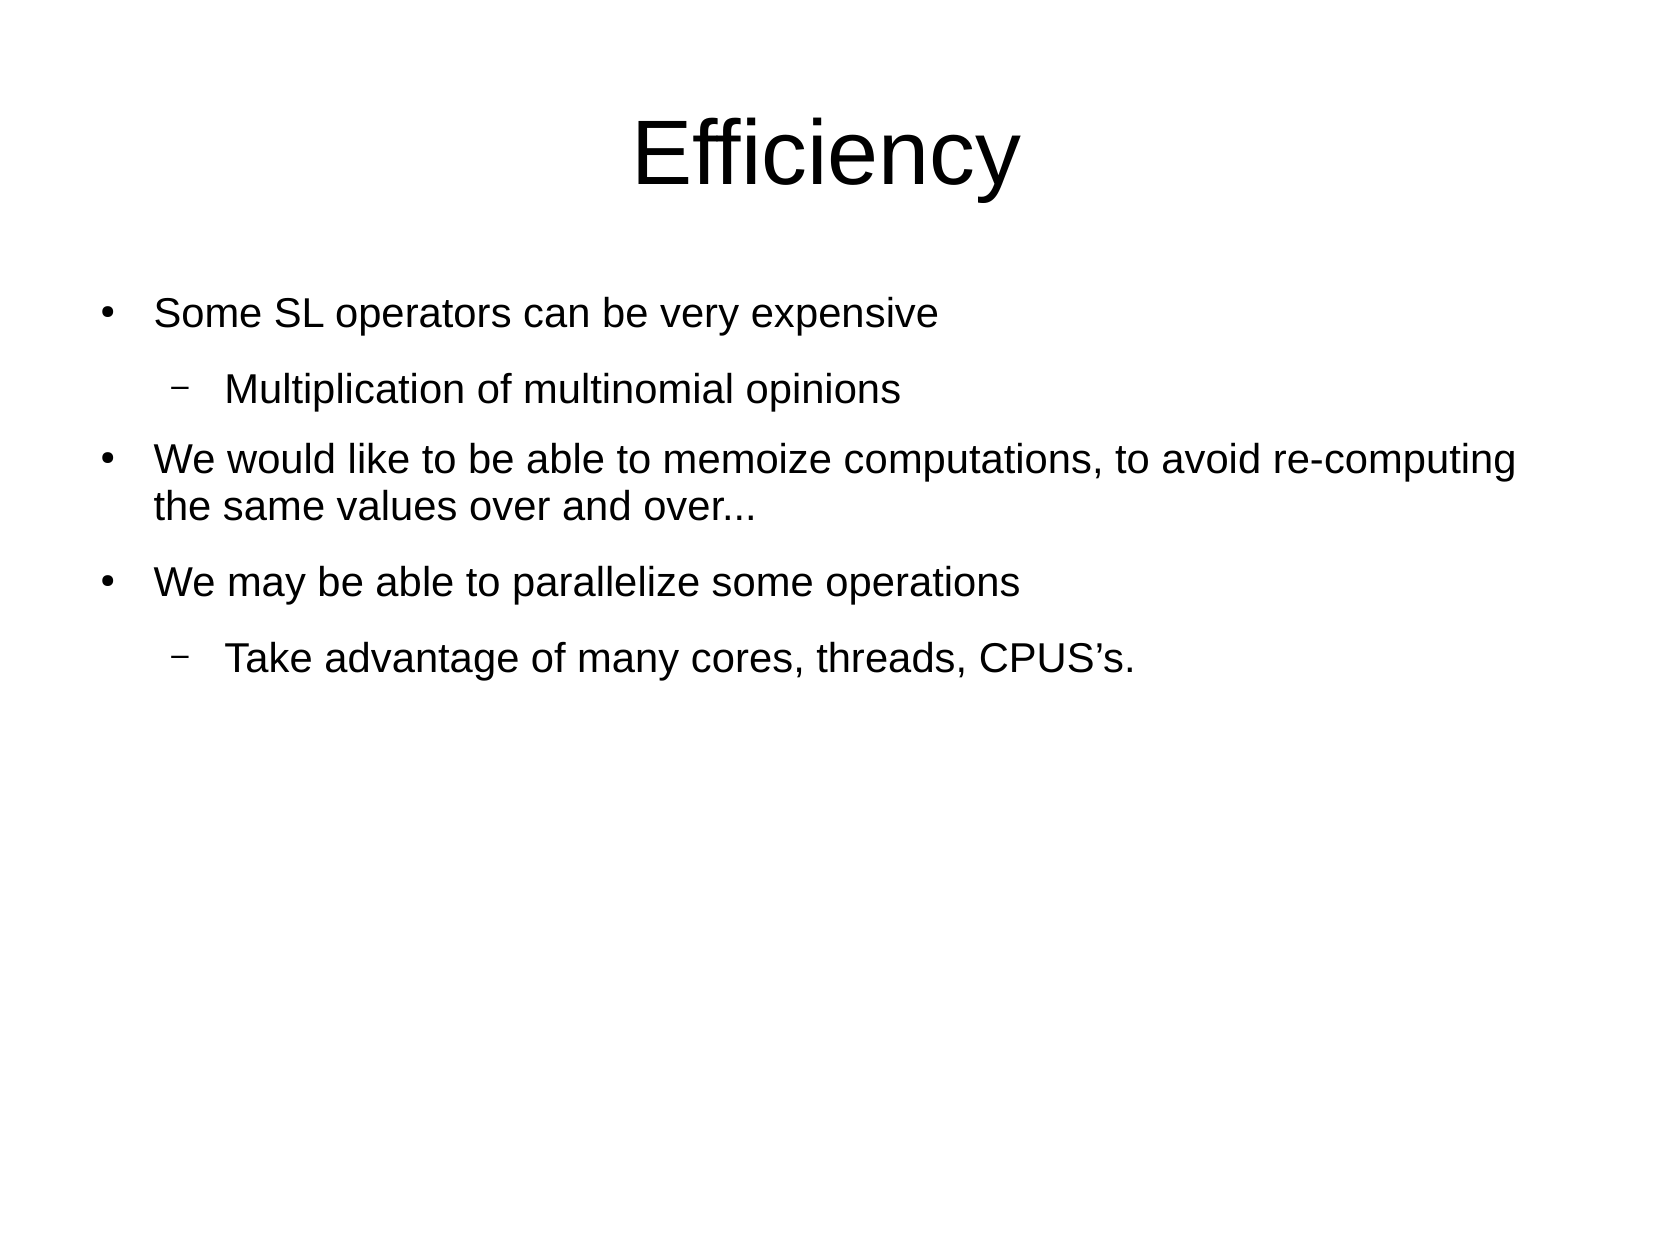

# Efficiency
Some SL operators can be very expensive
Multiplication of multinomial opinions
We would like to be able to memoize computations, to avoid re-computing the same values over and over...
We may be able to parallelize some operations
Take advantage of many cores, threads, CPUS’s.